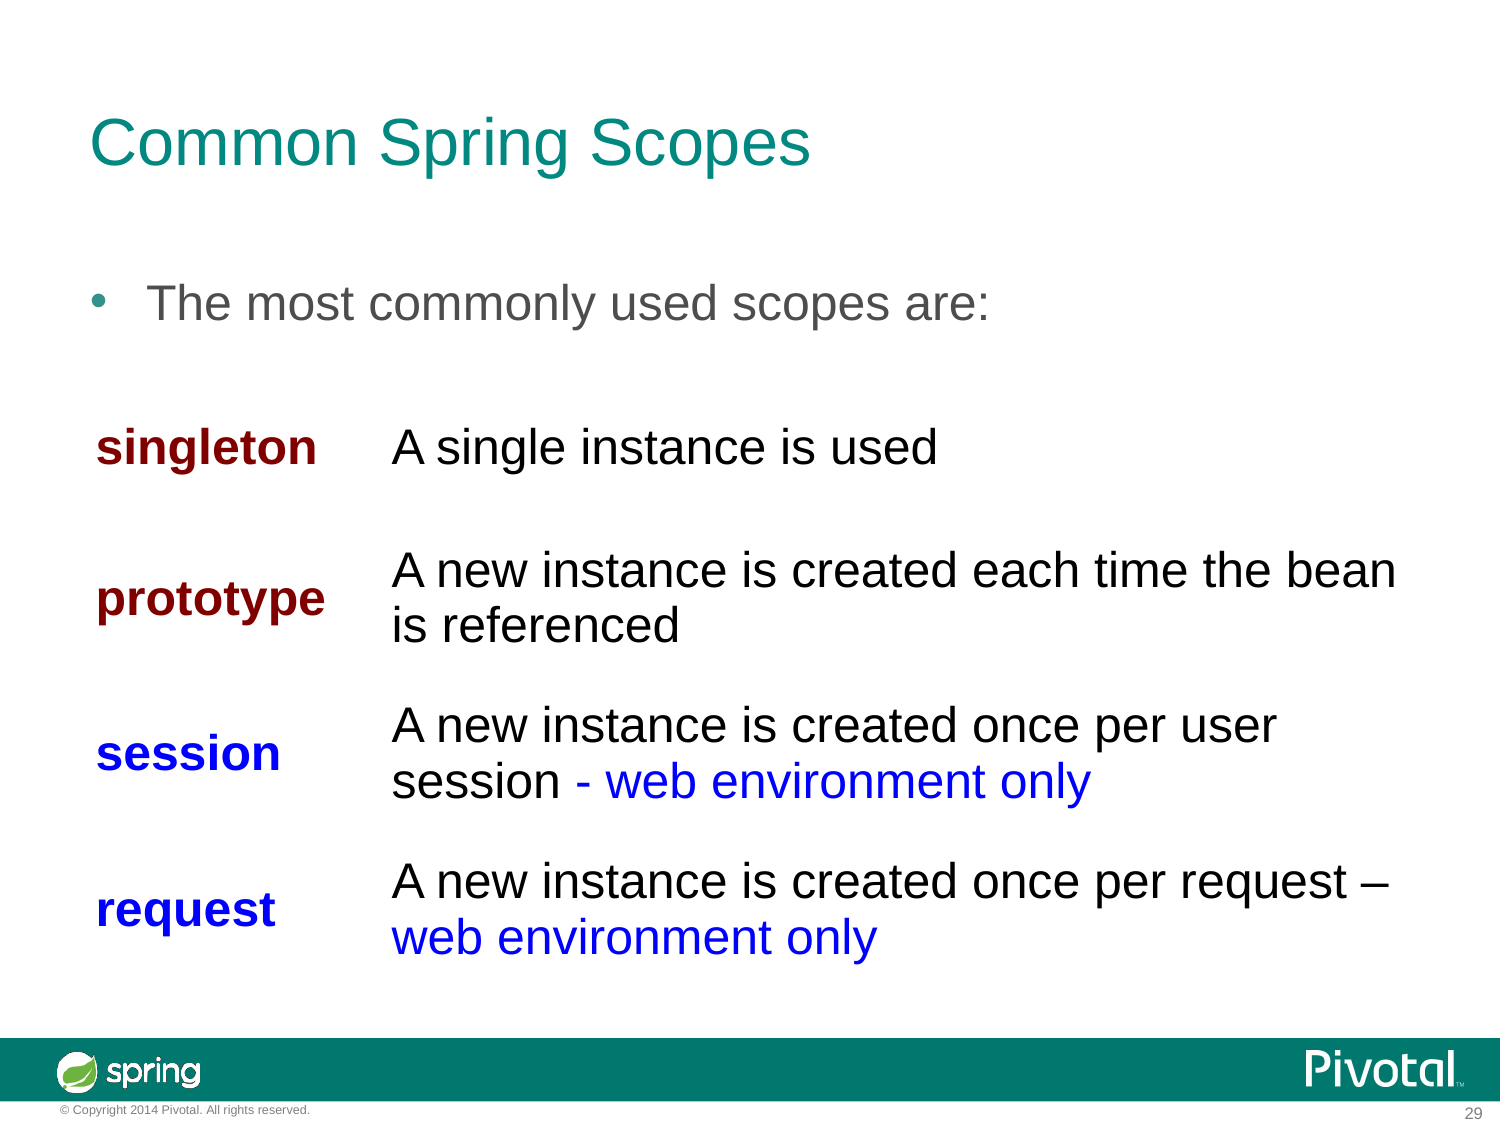

# Common Spring Scopes
The most commonly used scopes are:
| singleton | A single instance is used |
| --- | --- |
| prototype | A new instance is created each time the bean is referenced |
| session | A new instance is created once per user session - web environment only |
| request | A new instance is created once per request – web environment only |